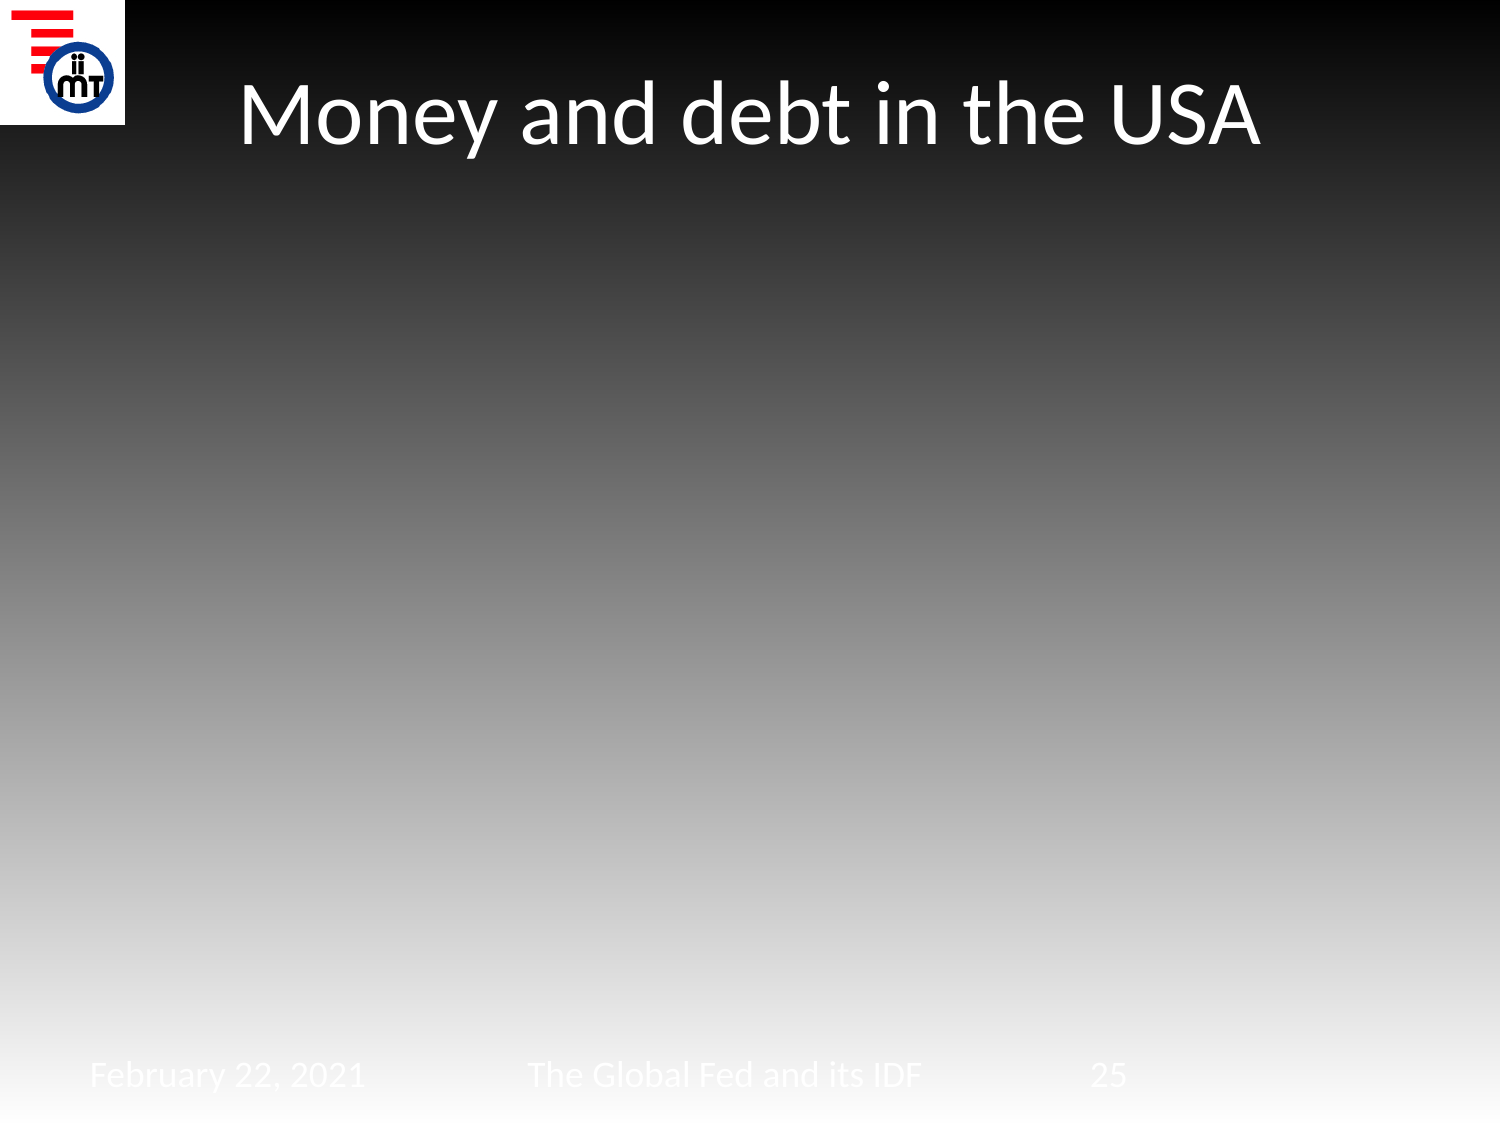

# Money and debt in the USA
February 22, 2021
The Global Fed and its IDF